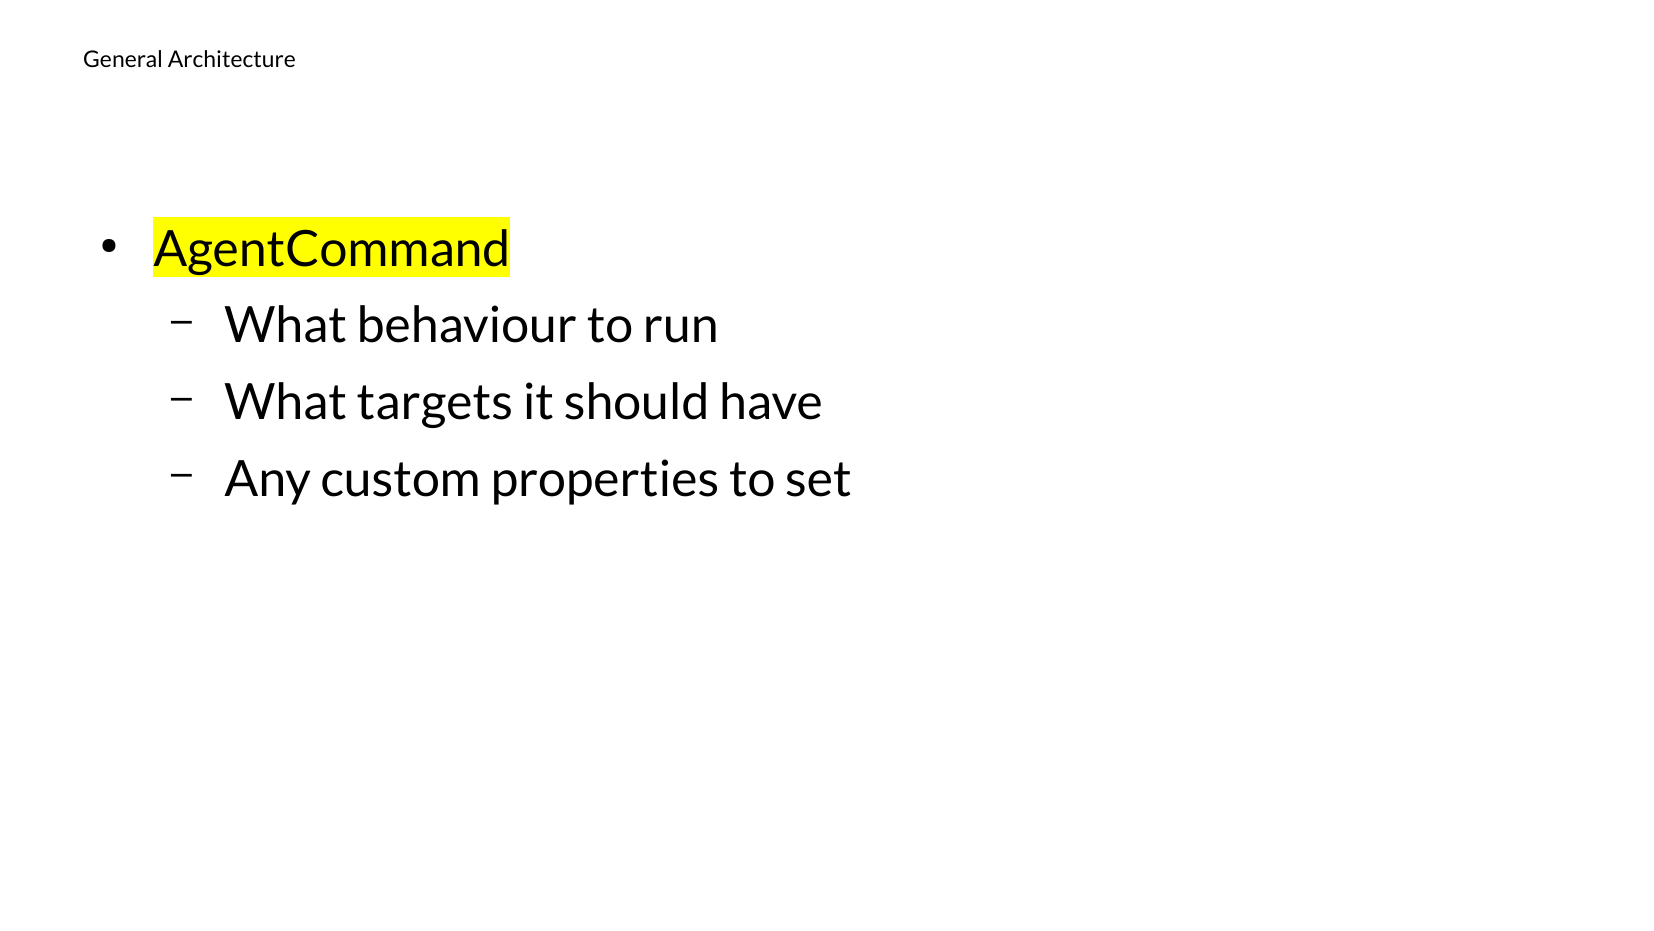

# General Architecture
AgentCommand
What behaviour to run
What targets it should have
Any custom properties to set